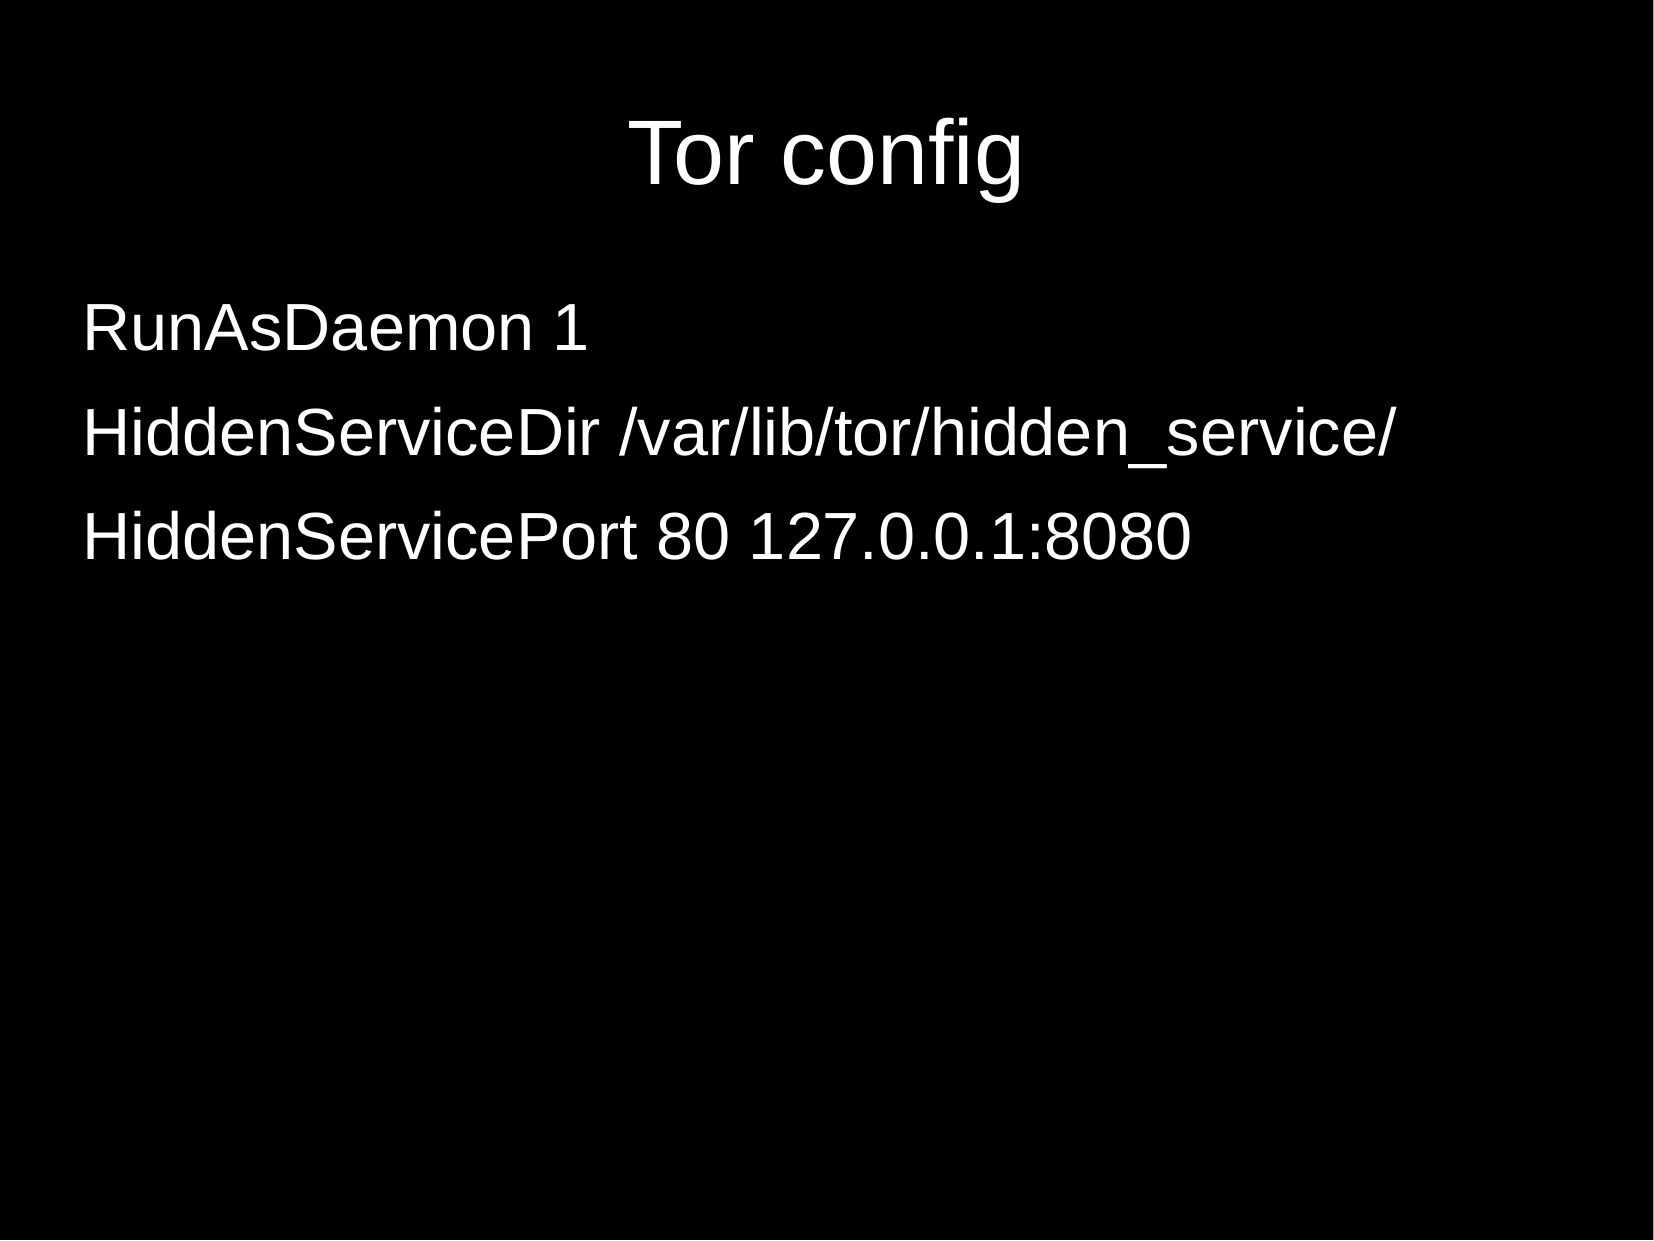

# Tor config
RunAsDaemon 1
HiddenServiceDir /var/lib/tor/hidden_service/
HiddenServicePort 80 127.0.0.1:8080